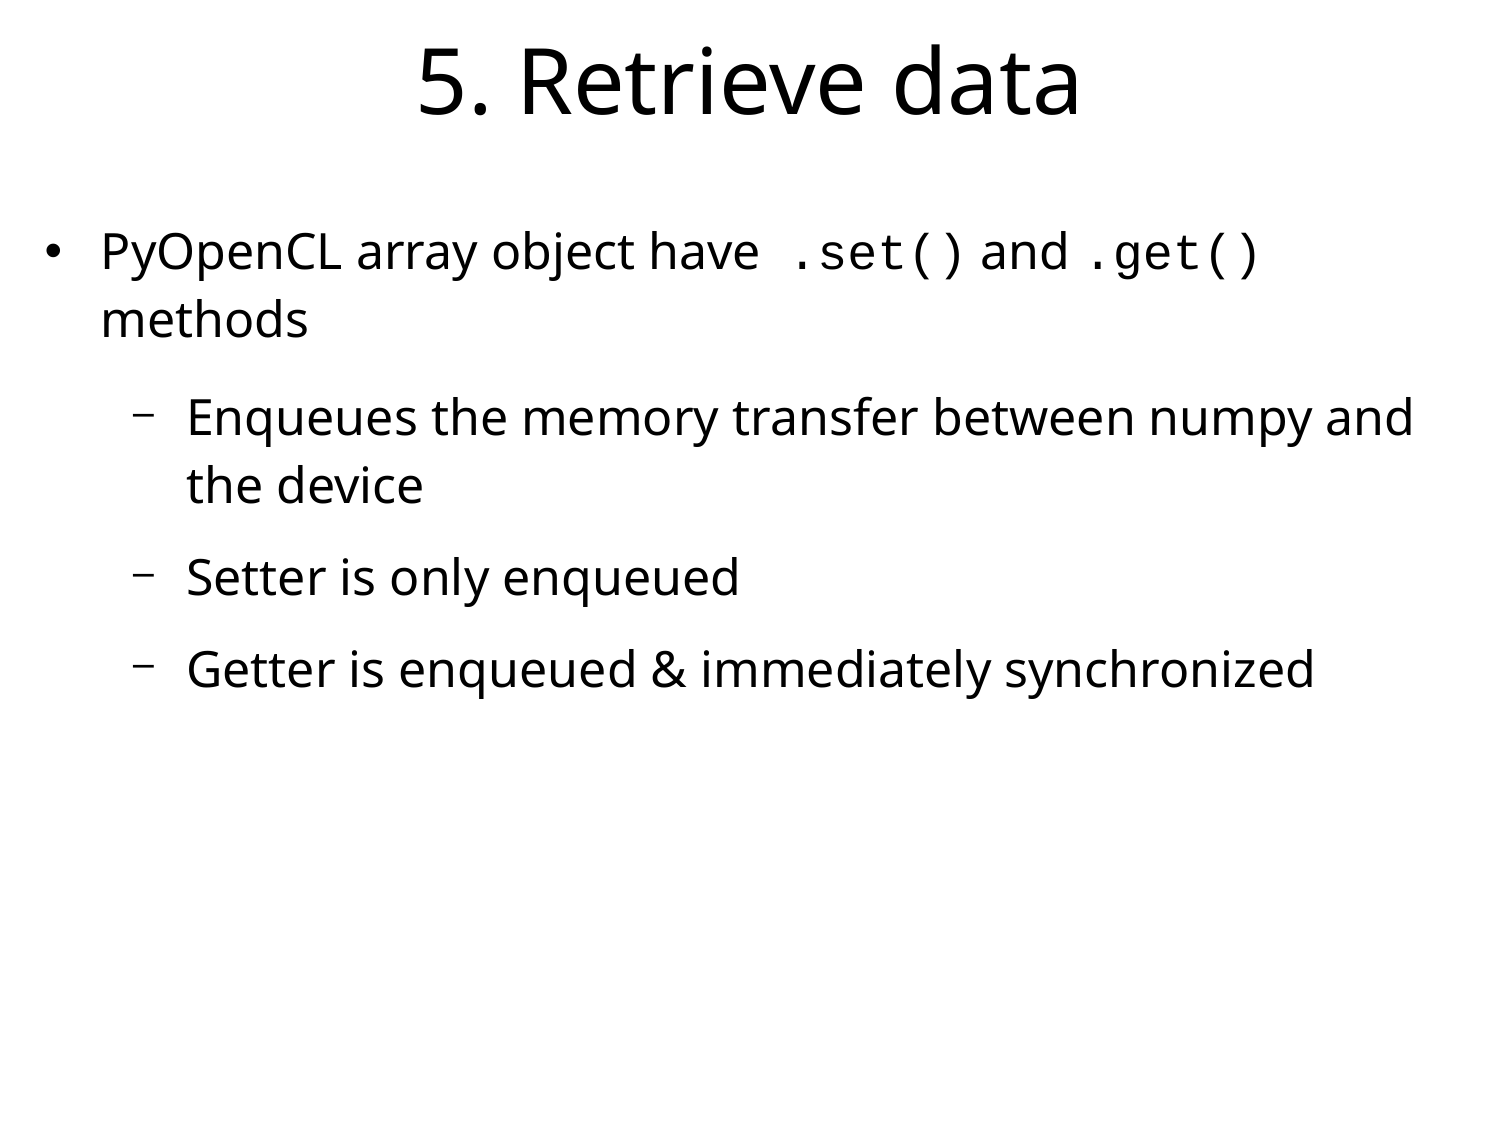

# 5. Retrieve data
PyOpenCL array object have .set() and .get() methods
Enqueues the memory transfer between numpy and the device
Setter is only enqueued
Getter is enqueued & immediately synchronized